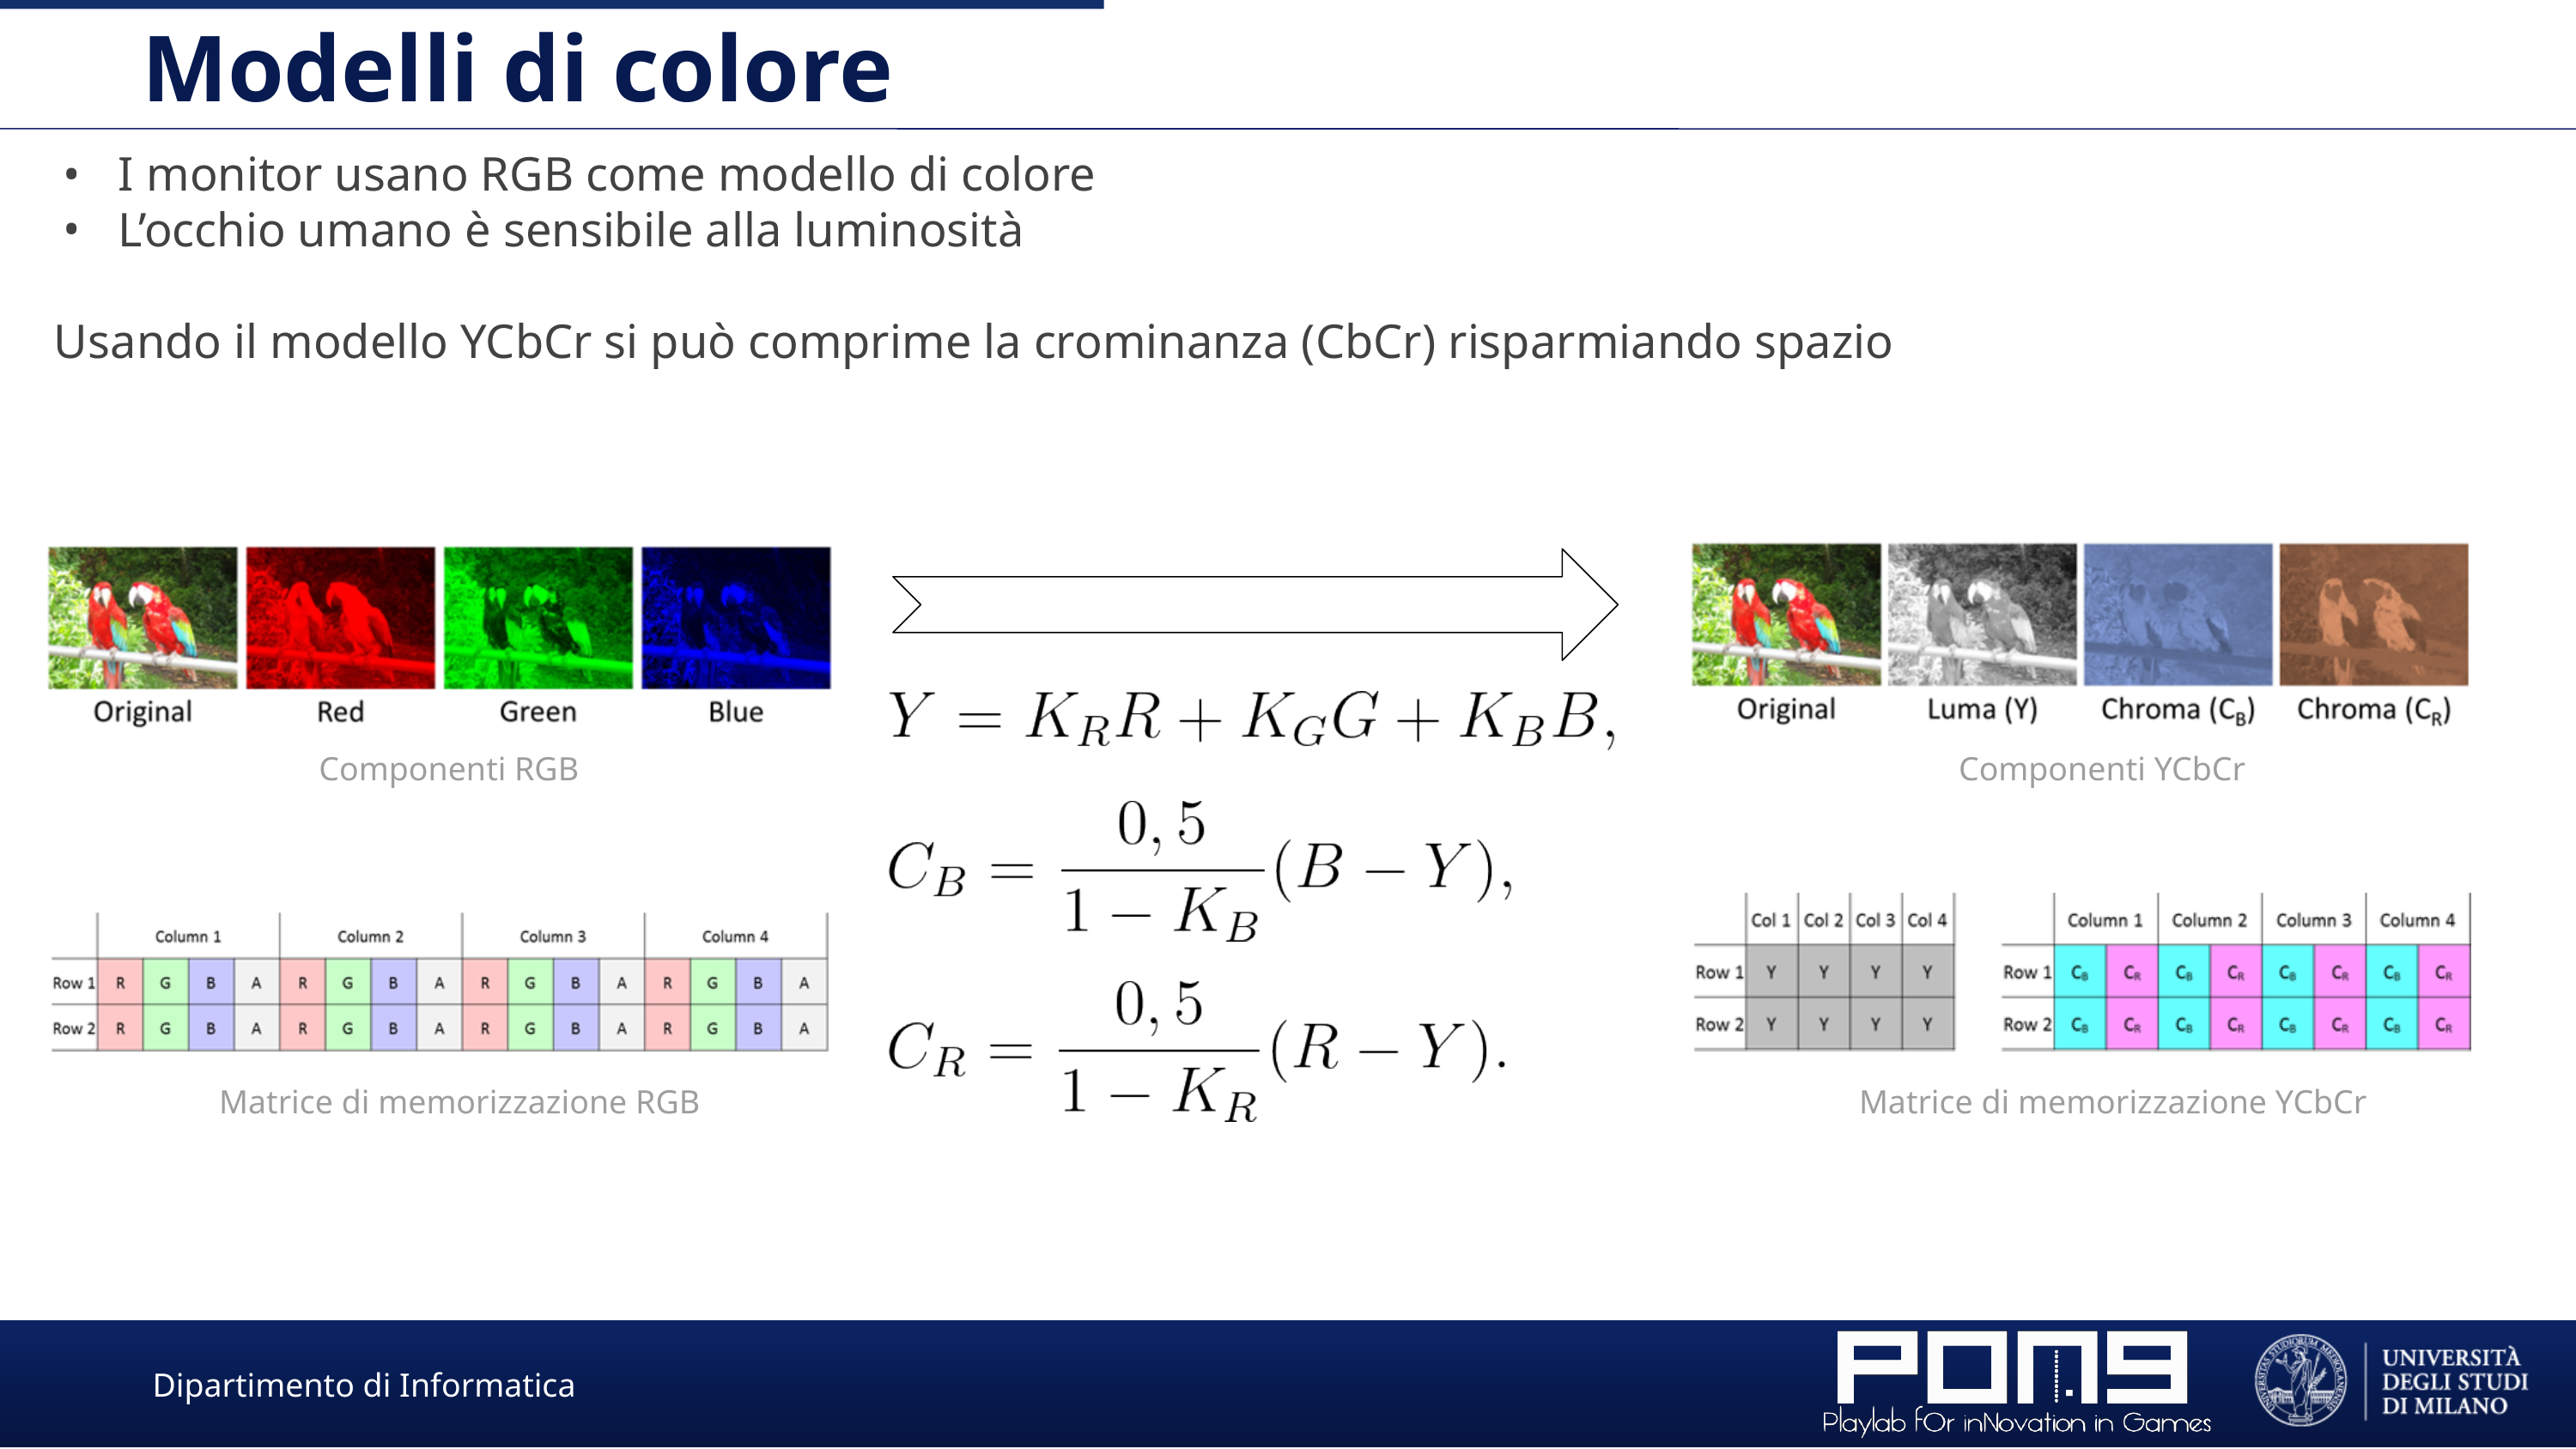

# Modelli di colore
I monitor usano RGB come modello di colore
L’occhio umano è sensibile alla luminosità
Usando il modello YCbCr si può comprime la crominanza (CbCr) risparmiando spazio
Componenti RGB
Componenti YCbCr
Matrice di memorizzazione RGB
Matrice di memorizzazione YCbCr
Dipartimento di Informatica